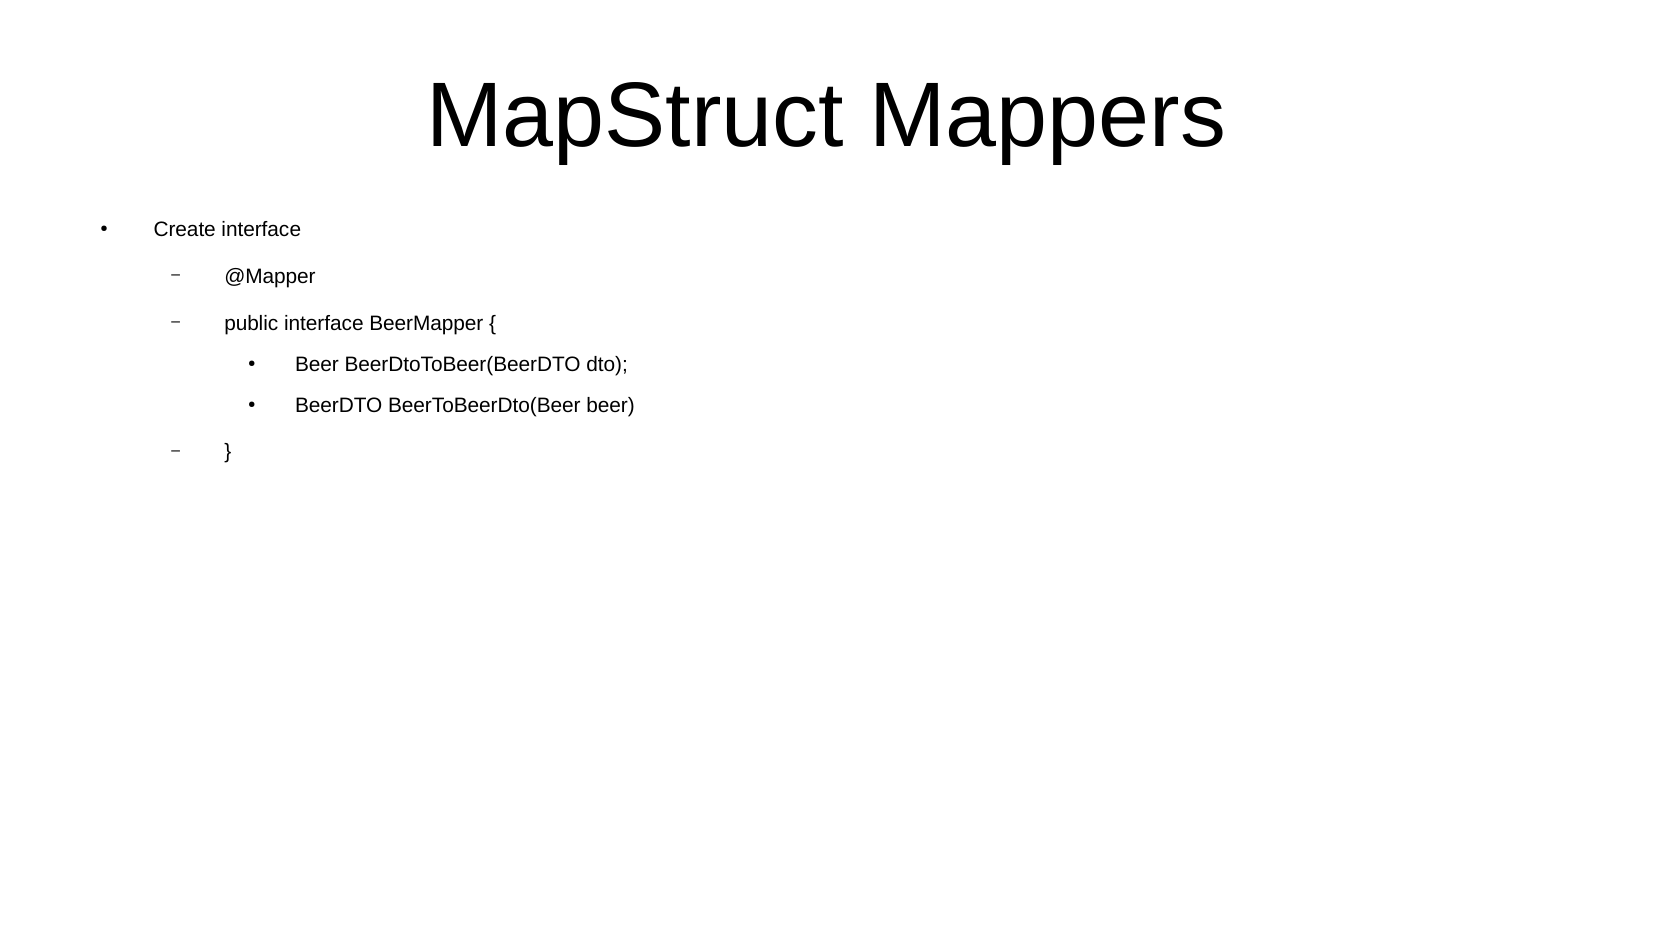

# MapStruct Mappers
Create interface
@Mapper
public interface BeerMapper {
Beer BeerDtoToBeer(BeerDTO dto);
BeerDTO BeerToBeerDto(Beer beer)
}